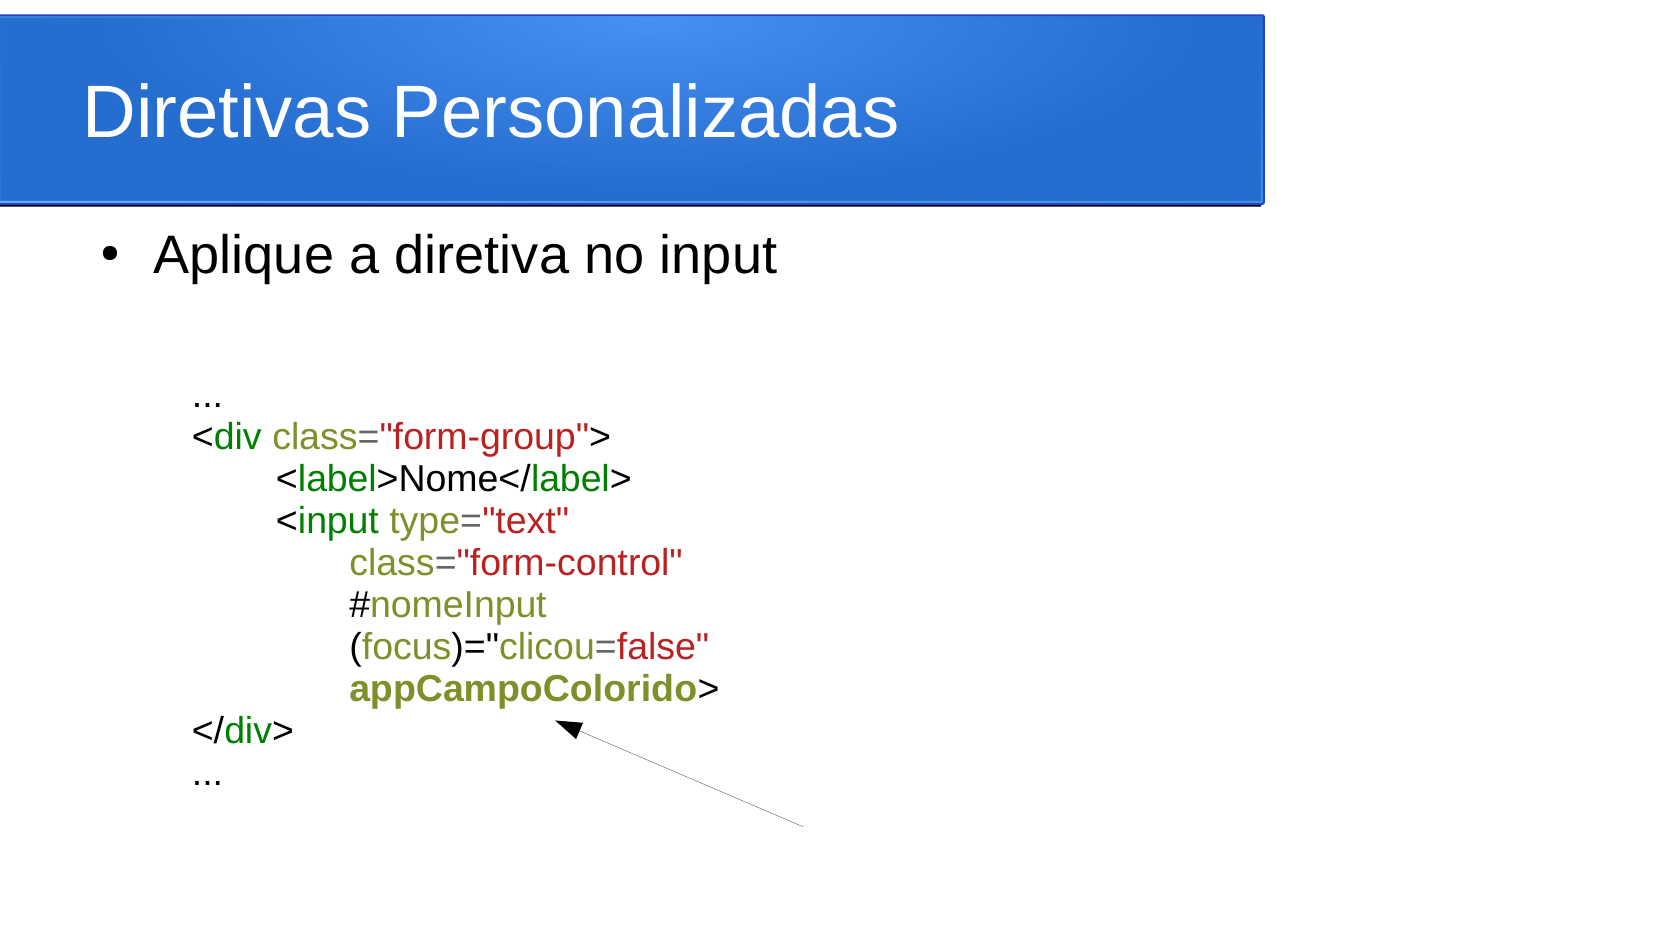

# Diretivas Personalizadas
Aplique a diretiva no input
...
<div class="form-group">
 <label>Nome</label>
 <input type="text"
 class="form-control"
 #nomeInput
 (focus)="clicou=false"
 appCampoColorido>
</div>
...